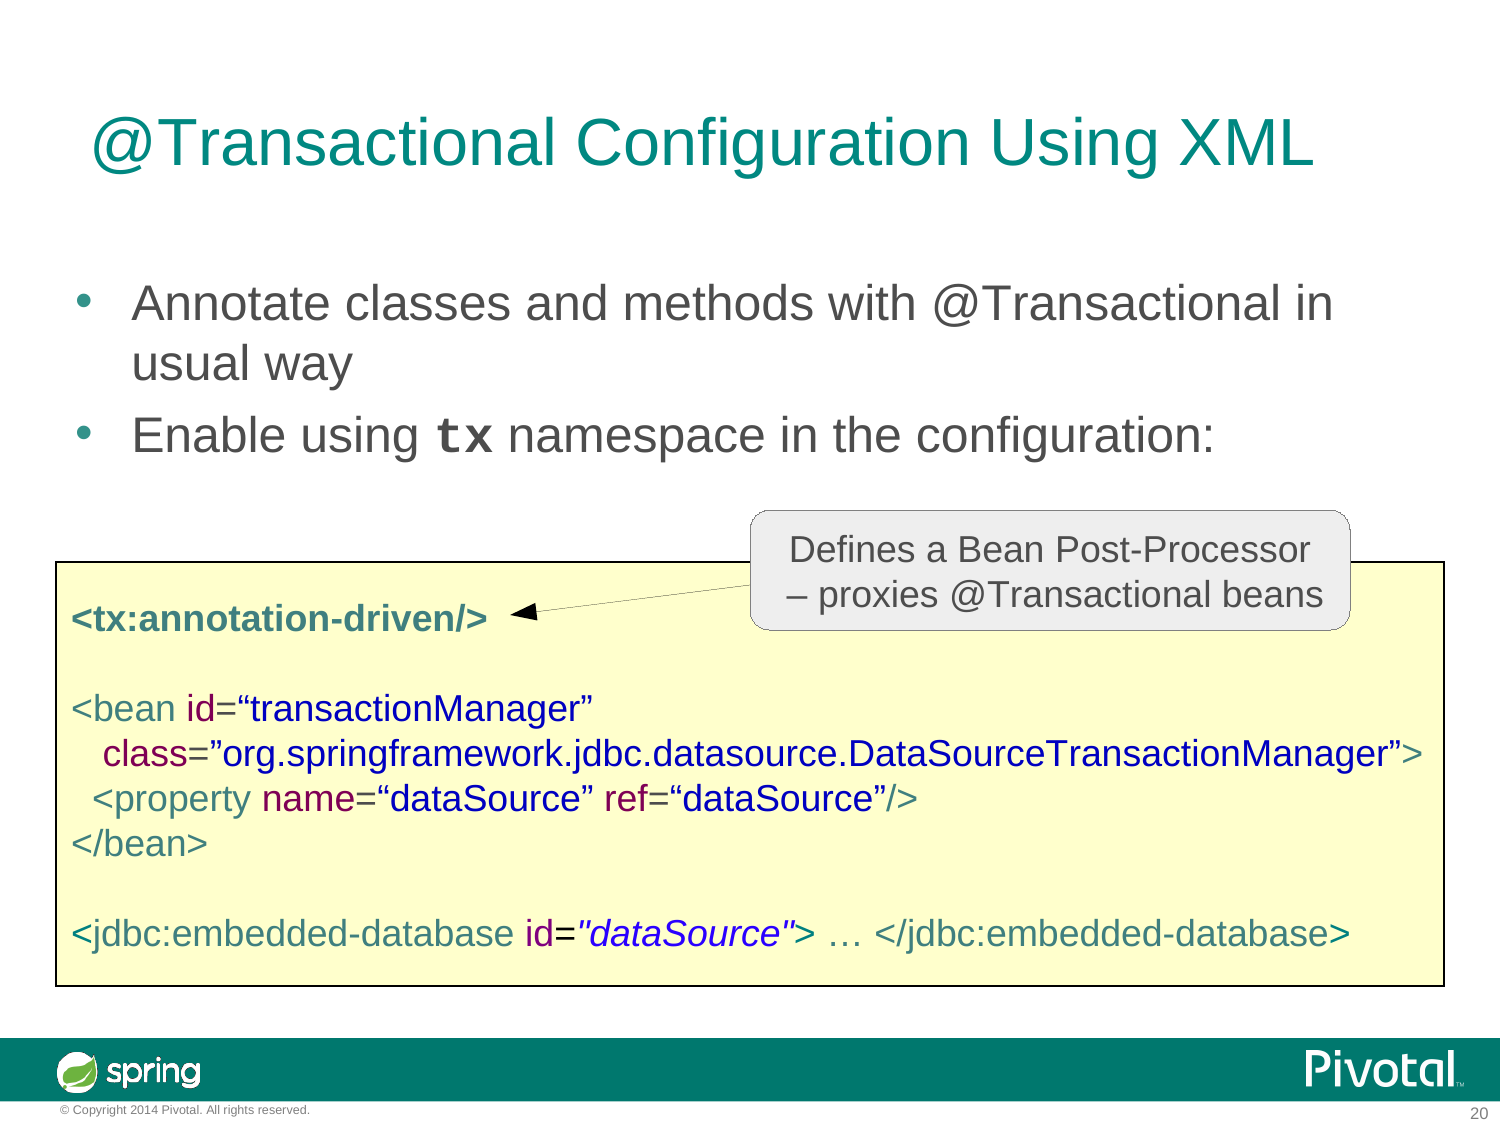

# @Transactional Configuration Using XML
Annotate classes and methods with @Transactional in usual way
Enable using tx namespace in the configuration:
Defines a Bean Post-Processor
 – proxies @Transactional beans
<tx:annotation-driven/>
<bean id=“transactionManager”
 class=”org.springframework.jdbc.datasource.DataSourceTransactionManager”>
 <property name=“dataSource” ref=“dataSource”/>
</bean>
<jdbc:embedded-database id="dataSource"> … </jdbc:embedded-database>